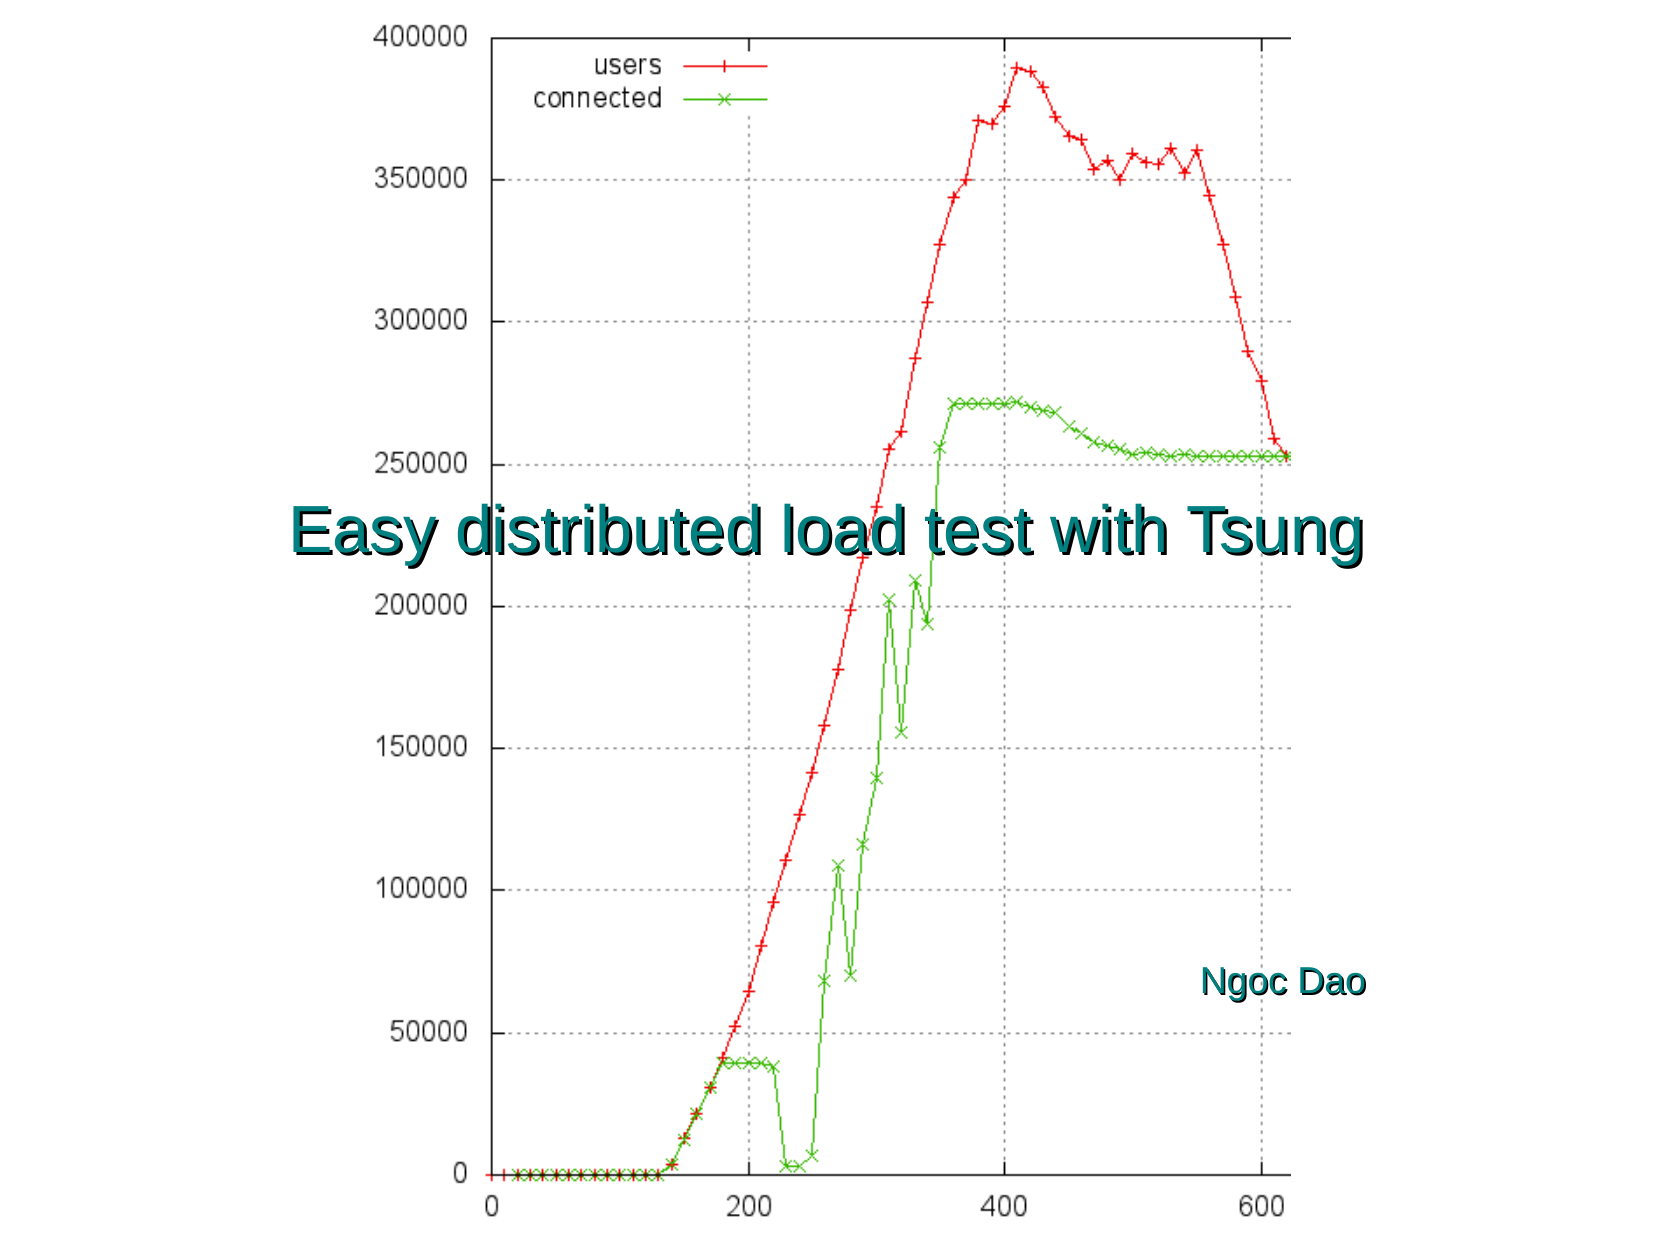

# Easy distributed load test with Tsung
Ngoc Dao